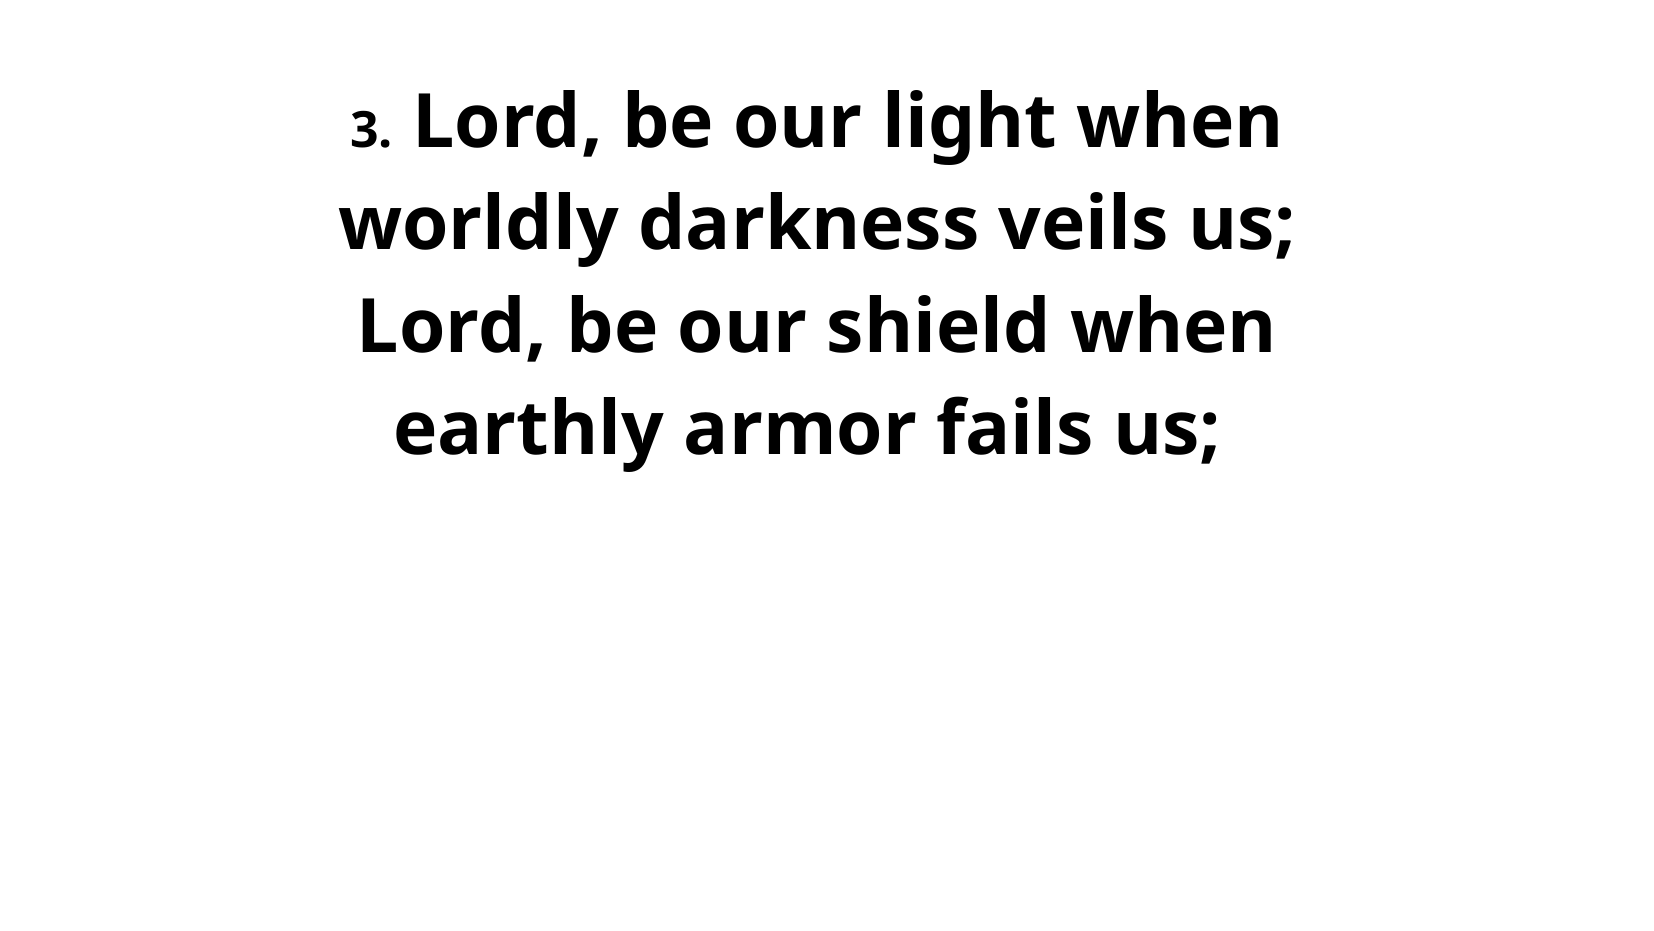

3. Lord, be our light when
worldly darkness veils us;
Lord, be our shield when
earthly armor fails us;